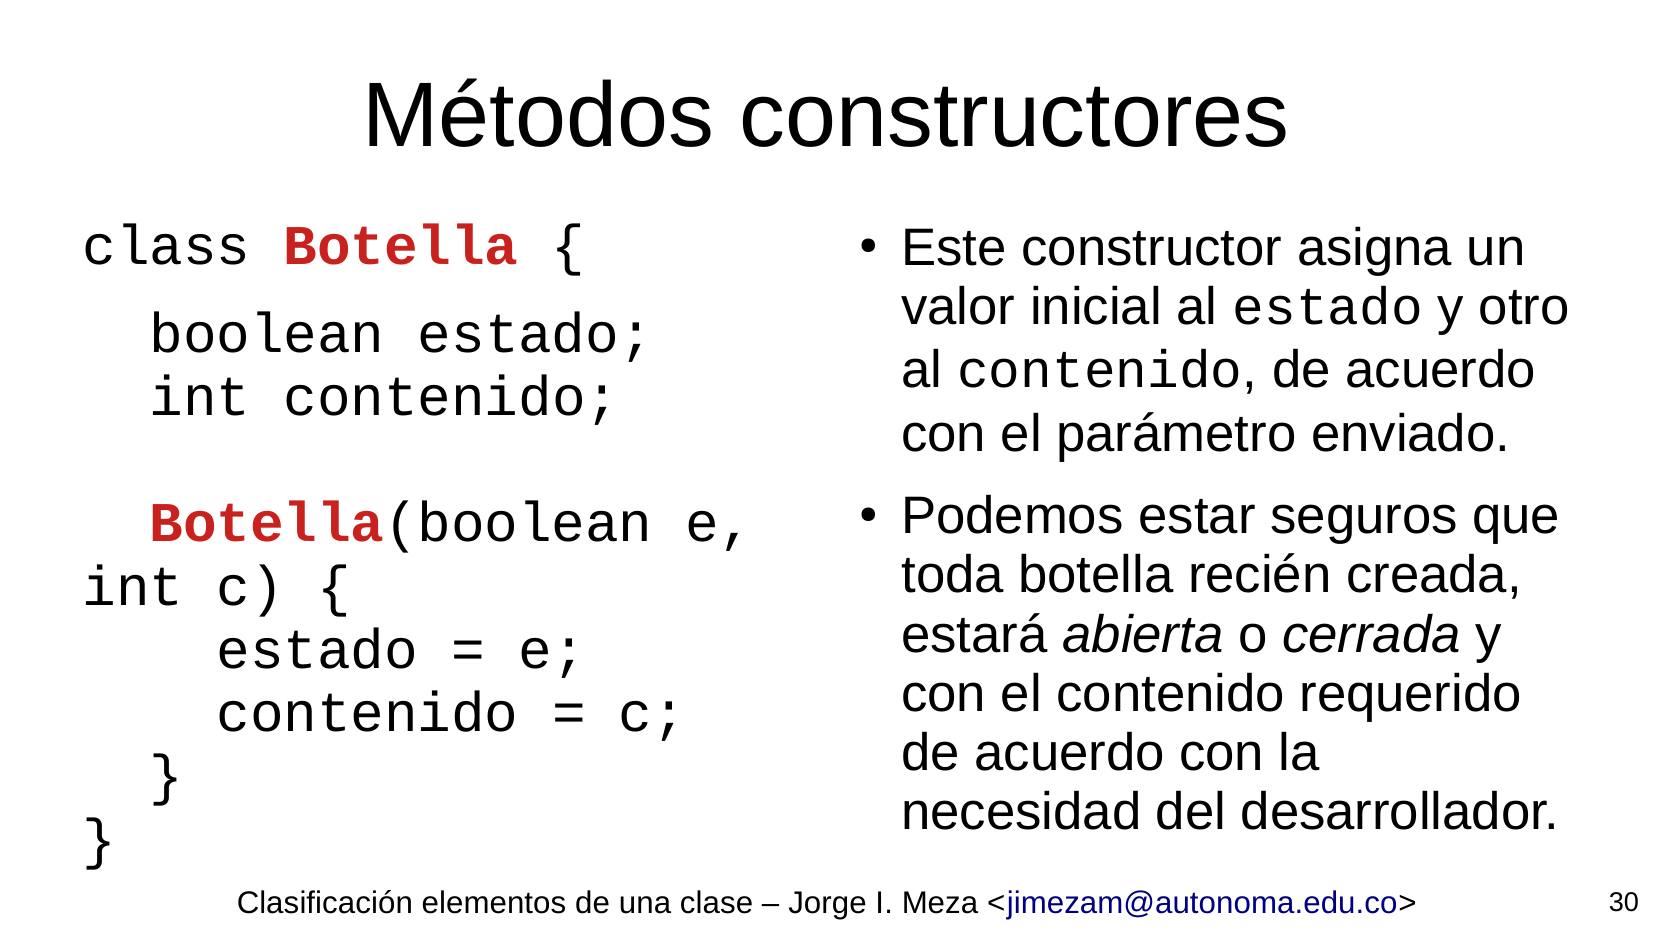

# Métodos constructores
class Botella {
 boolean estado;
 int contenido;
 Botella(boolean e, int c) {
 estado = e;
 contenido = c;
 }
}
Este constructor asigna un valor inicial al estado y otro al contenido, de acuerdo con el parámetro enviado.
Podemos estar seguros que toda botella recién creada, estará abierta o cerrada y con el contenido requerido de acuerdo con la necesidad del desarrollador.